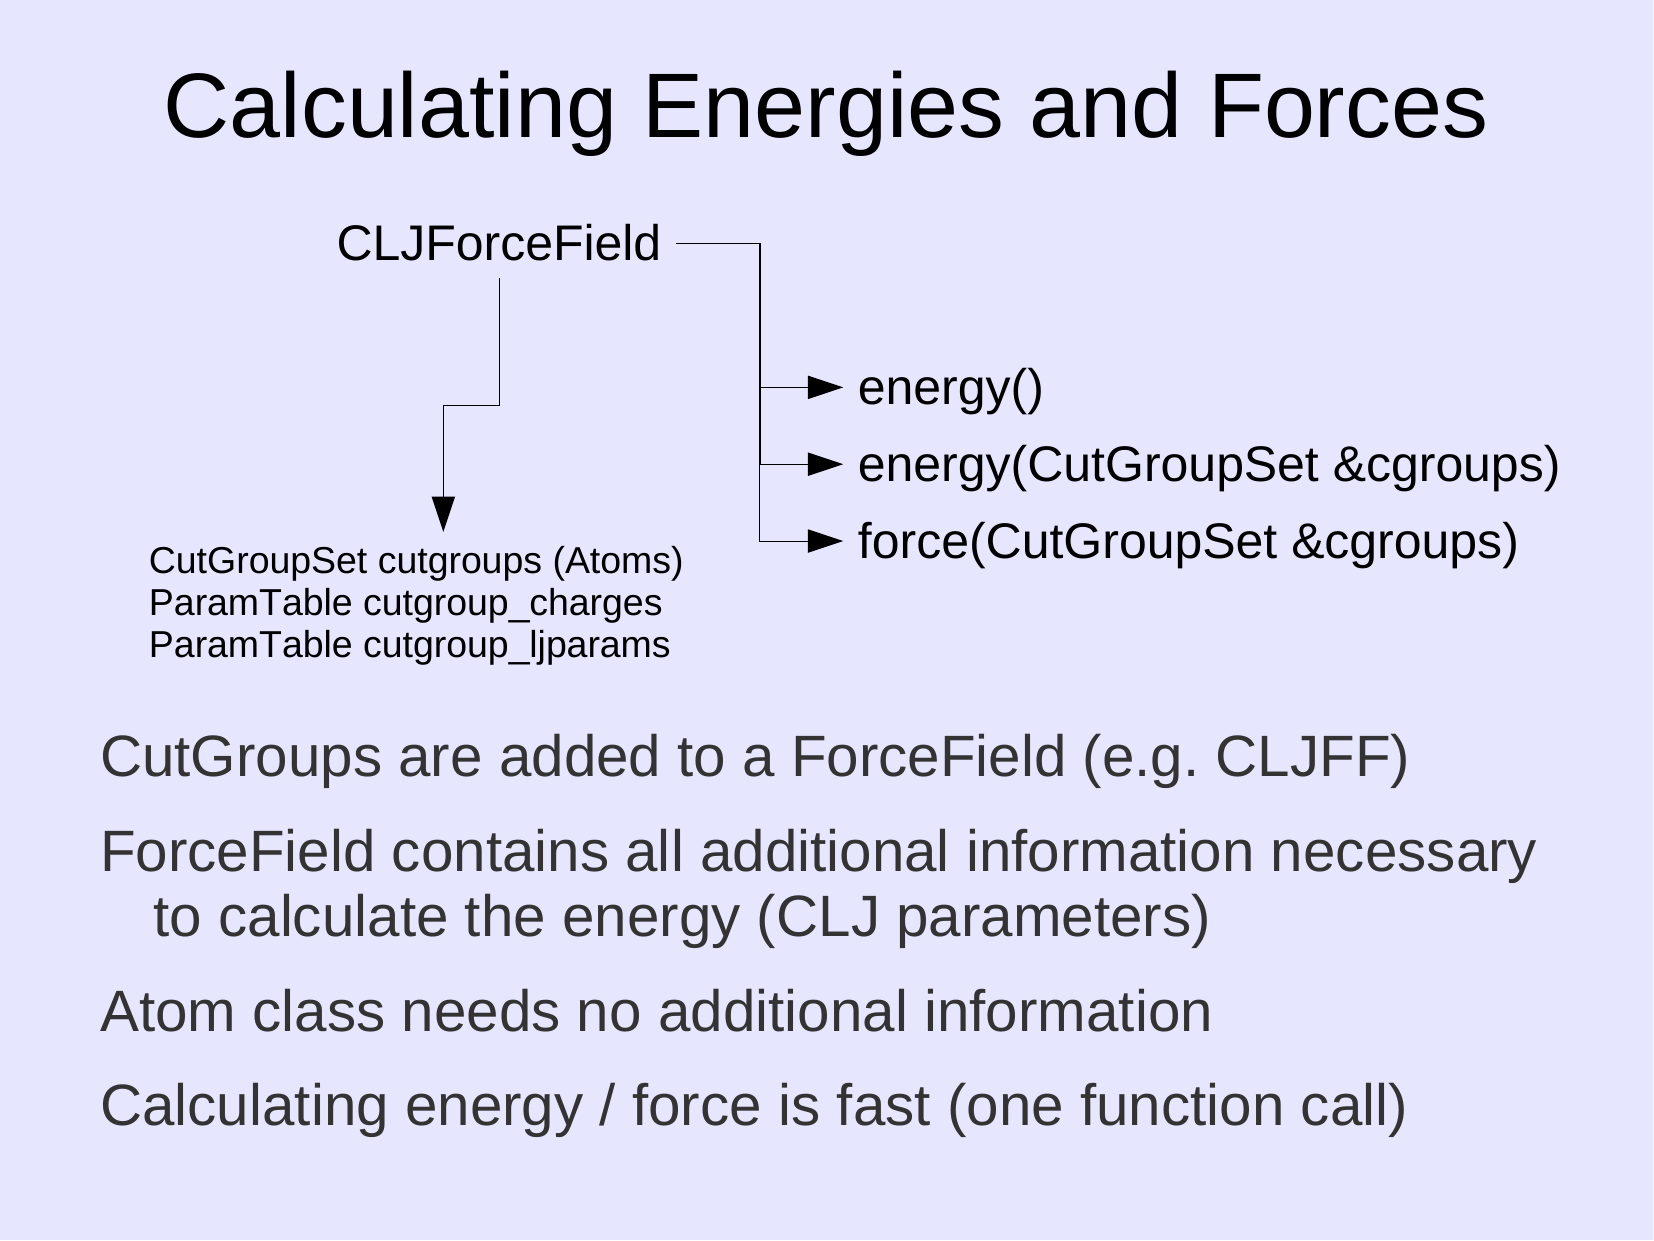

# Calculating Energies and Forces
CLJForceField
energy()
energy(CutGroupSet &cgroups)
force(CutGroupSet &cgroups)
CutGroupSet cutgroups (Atoms)
ParamTable cutgroup_charges
ParamTable cutgroup_ljparams
CutGroups are added to a ForceField (e.g. CLJFF)
ForceField contains all additional information necessary to calculate the energy (CLJ parameters)
Atom class needs no additional information
Calculating energy / force is fast (one function call)